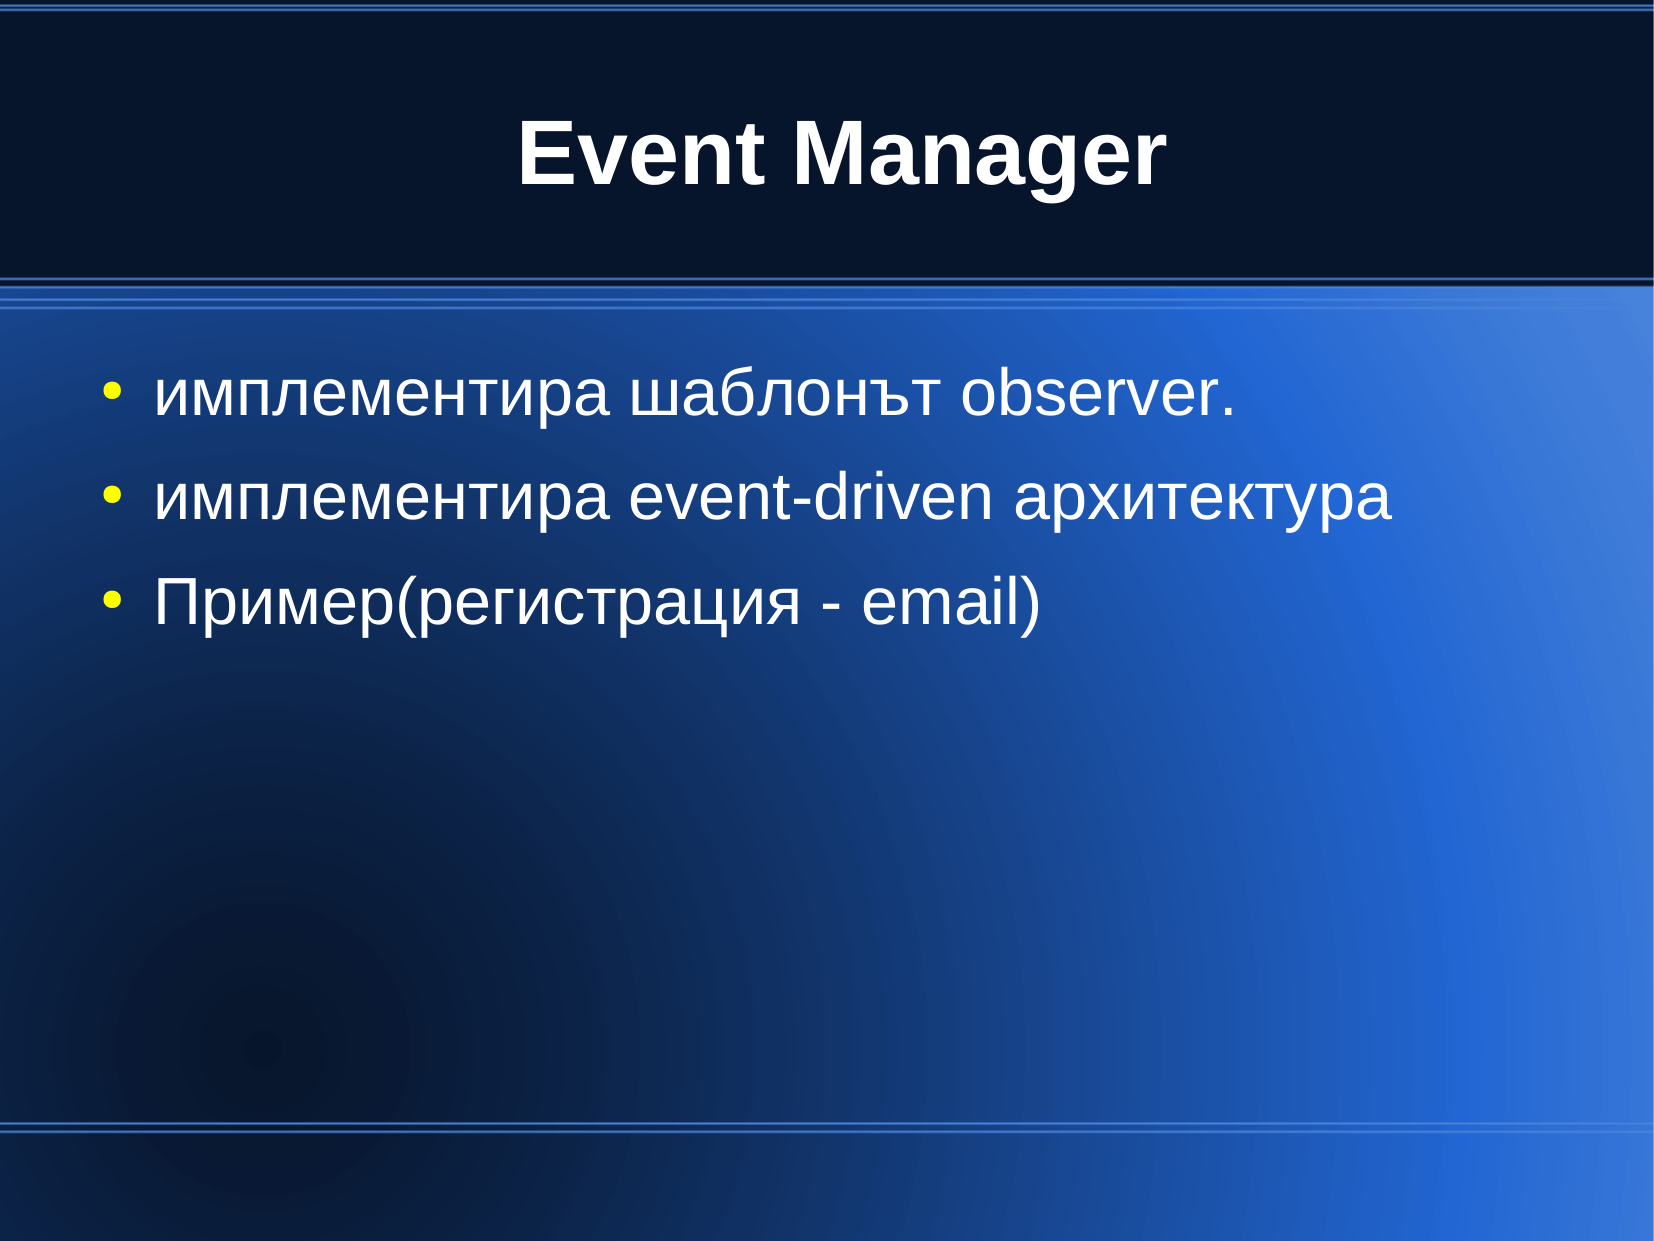

# Event Manager
имплементира шаблонът observer.
имплементира event-driven архитектура
Пример(регистрация - email)